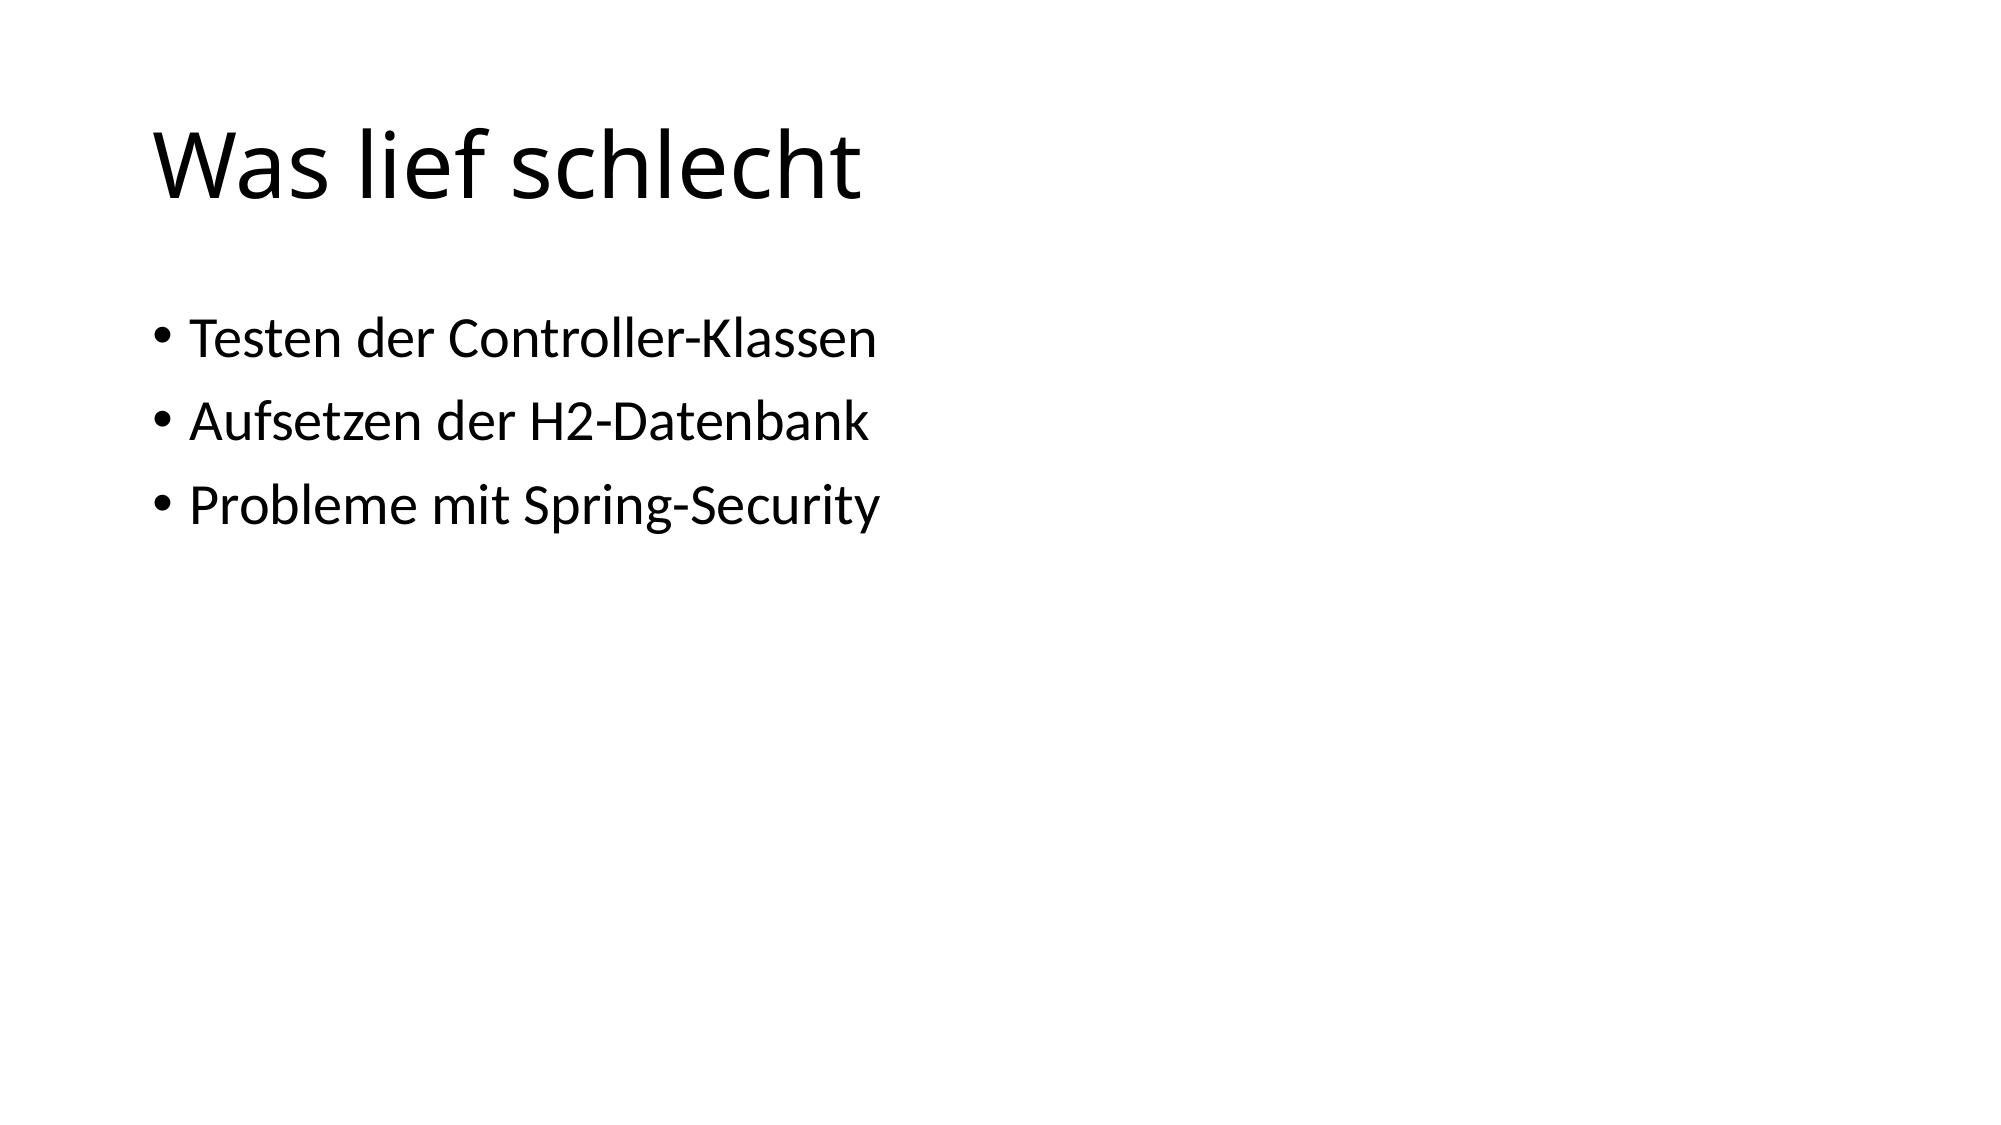

# Was lief schlecht
Testen der Controller-Klassen
Aufsetzen der H2-Datenbank
Probleme mit Spring-Security